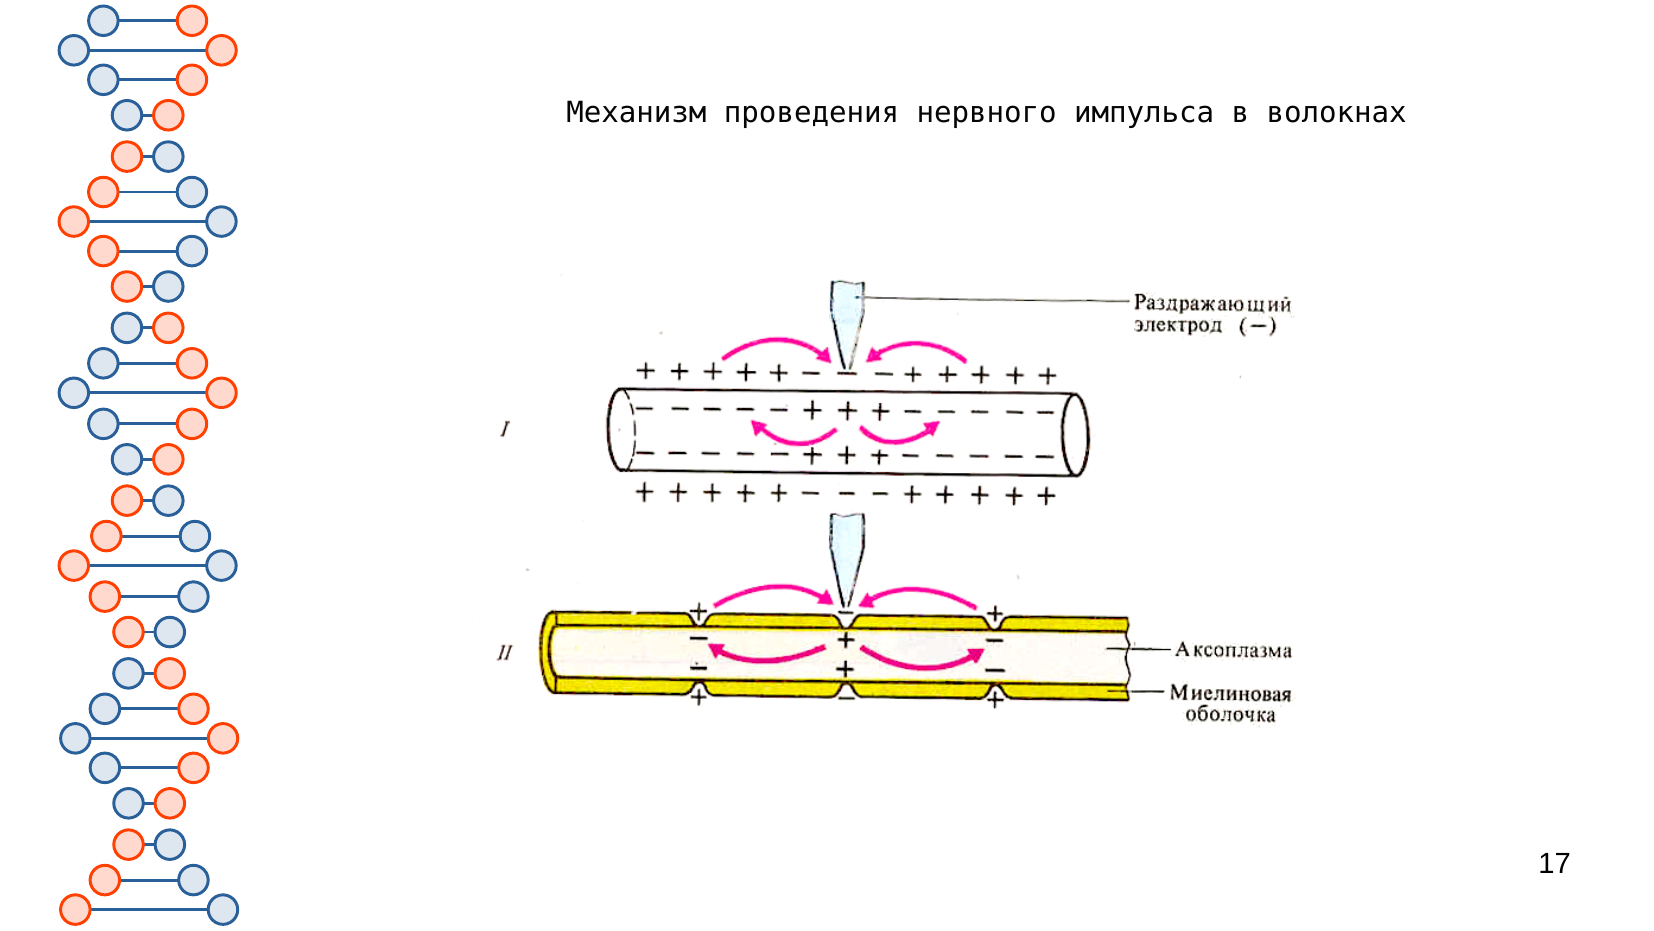

# Механизм проведения нервного импульса в волокнах
17